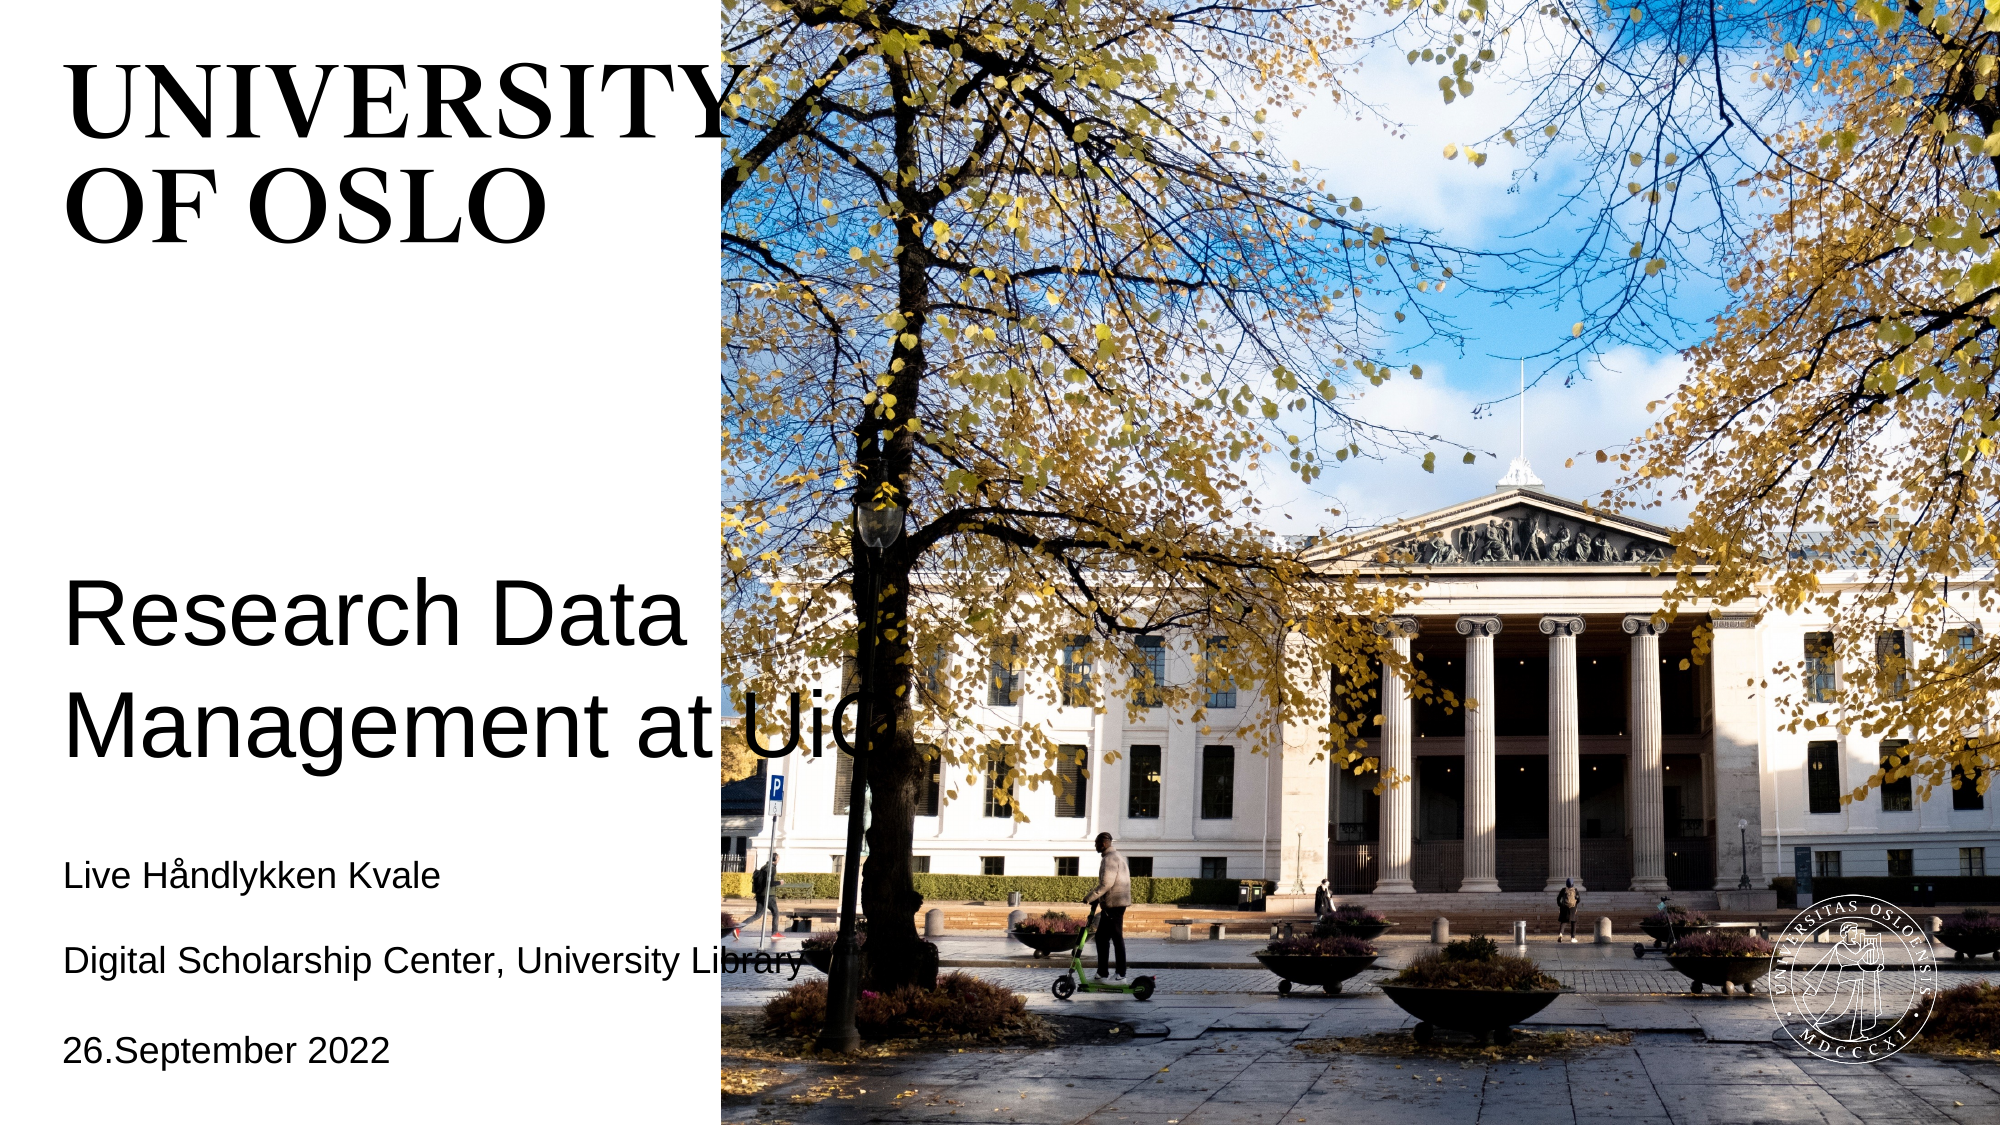

Research Data
Management at UiO
Live Håndlykken Kvale
Digital Scholarship Center, University Library
26.September 2022